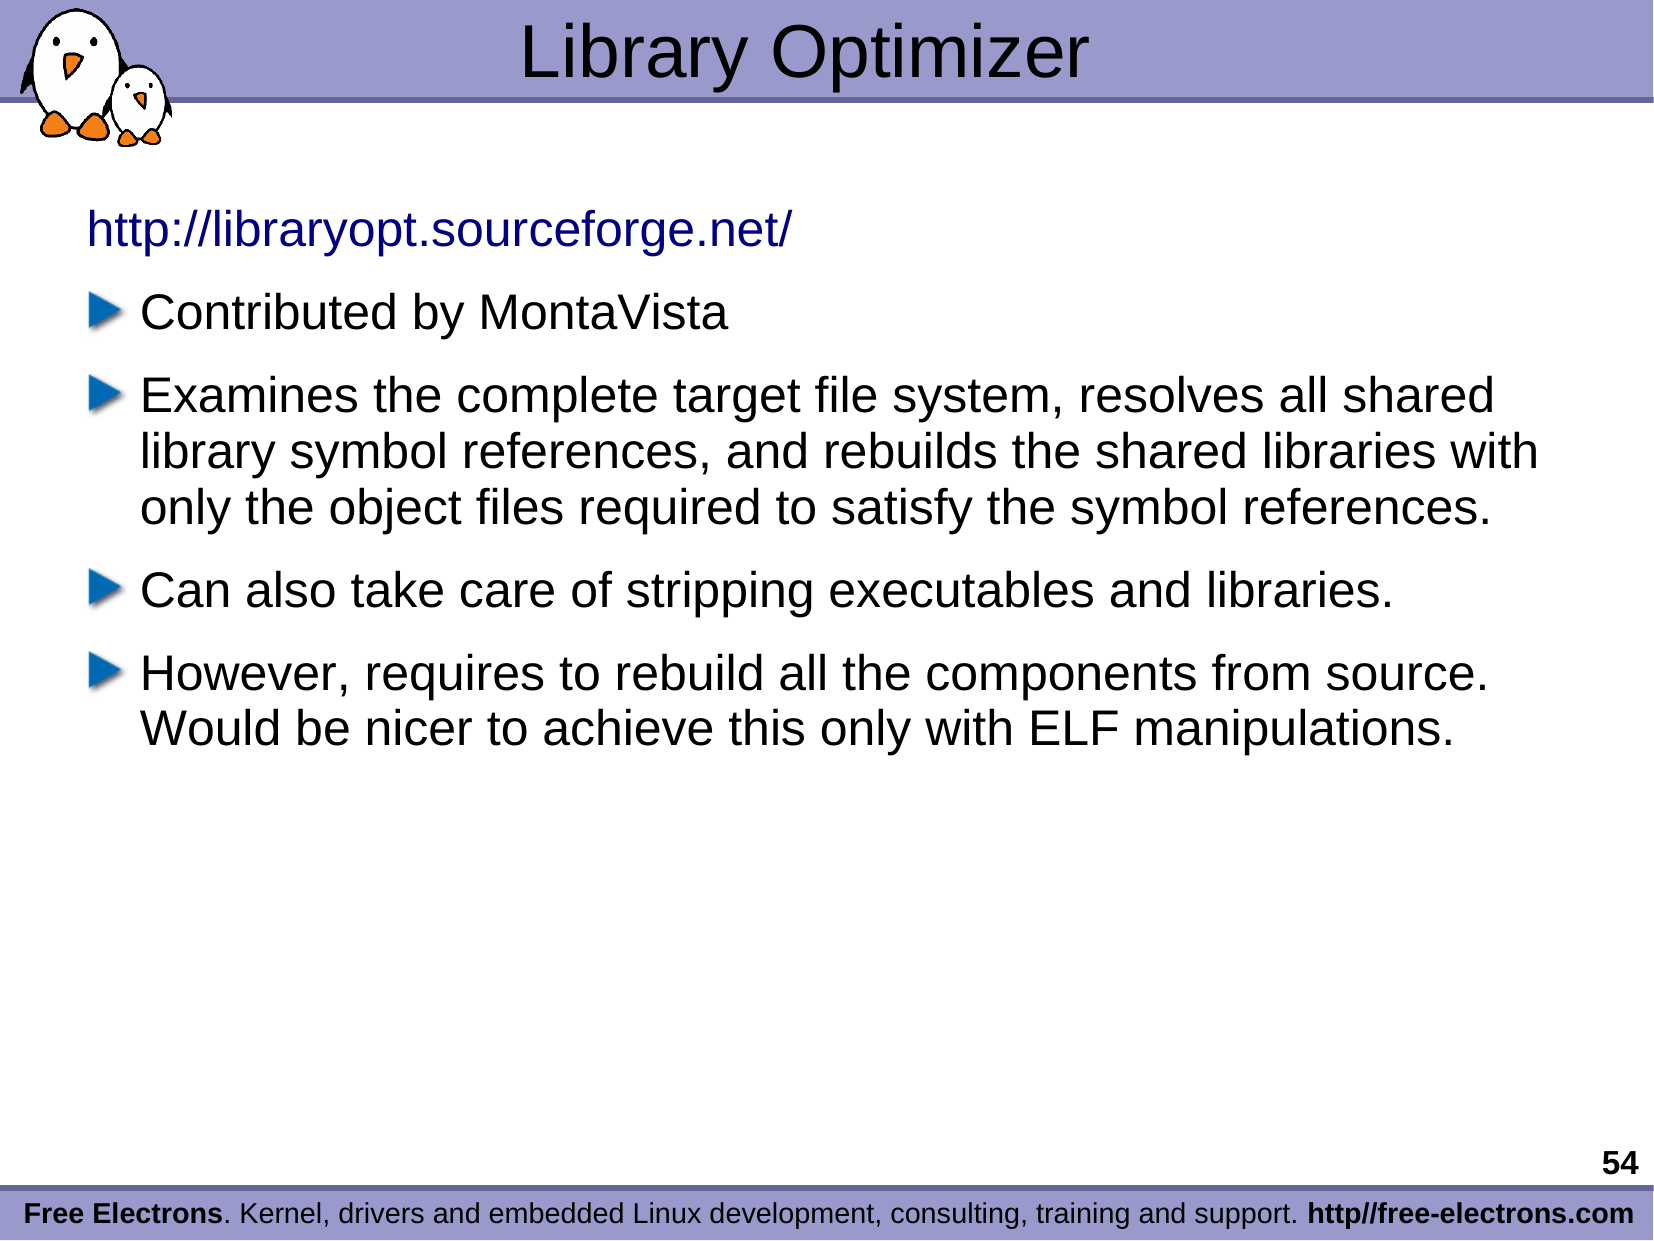

# Library Optimizer
http://libraryopt.sourceforge.net/
Contributed by MontaVista
Examines the complete target file system, resolves all shared library symbol references, and rebuilds the shared libraries with only the object files required to satisfy the symbol references.
Can also take care of stripping executables and libraries.
However, requires to rebuild all the components from source. Would be nicer to achieve this only with ELF manipulations.